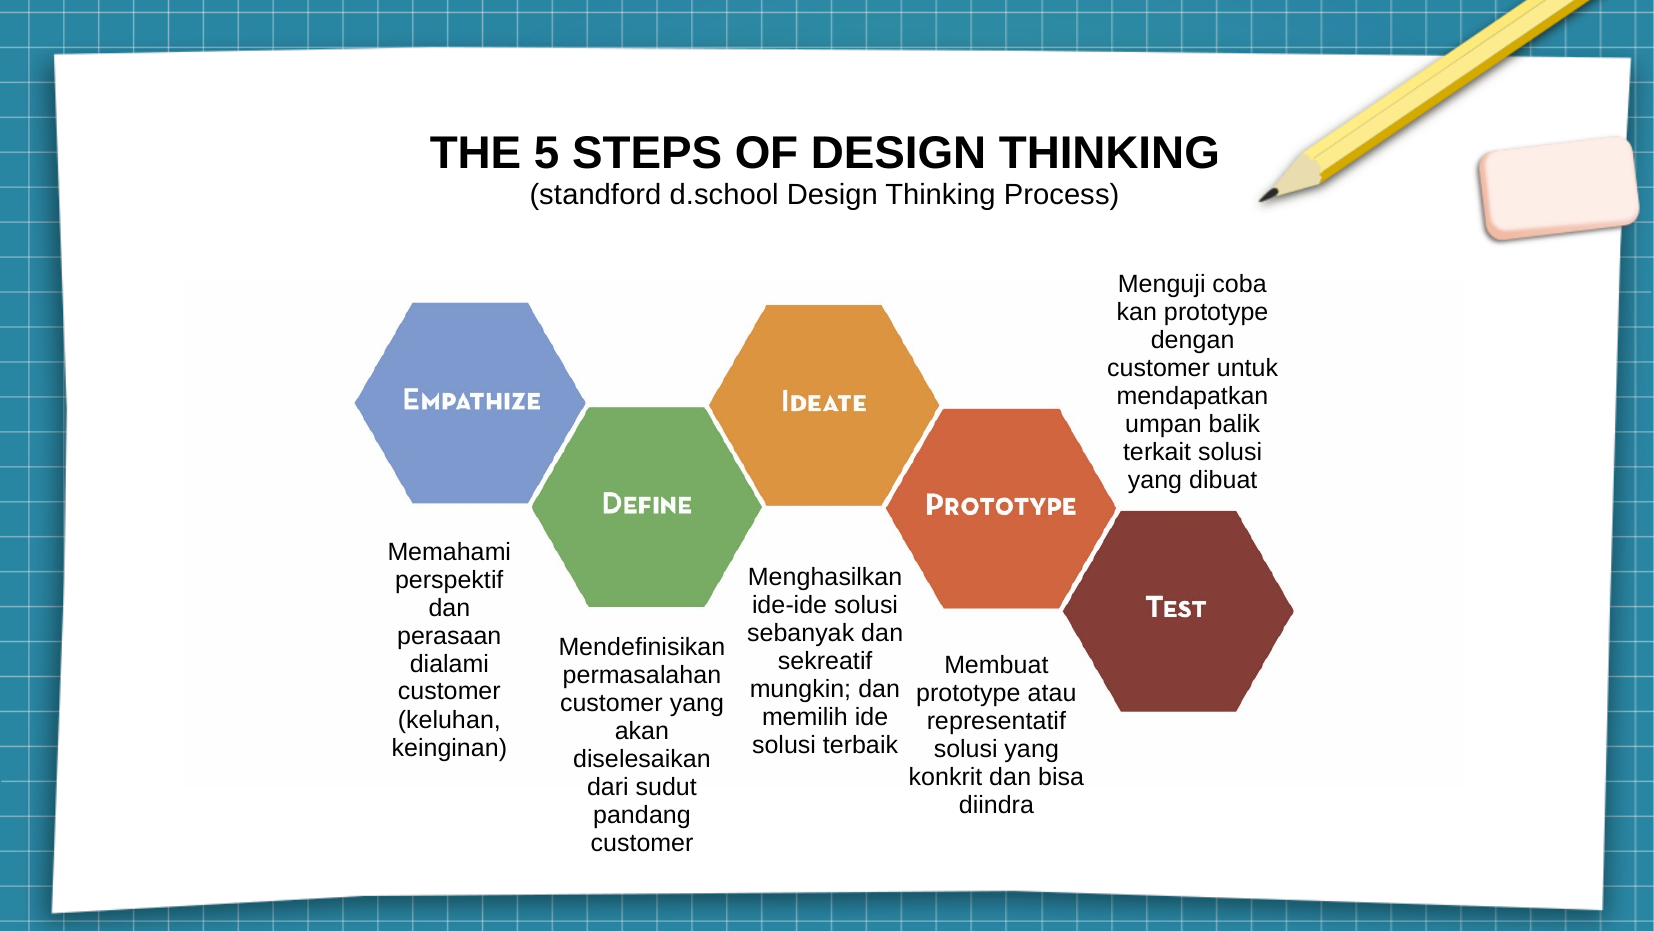

# THE 5 STEPS OF DESIGN THINKING (standford d.school Design Thinking Process)
Menguji coba	kan prototype dengan customer untuk mendapatkan umpan balik terkait solusi yang dibuat
Memahami perspektif dan perasaan dialami customer (keluhan, keinginan)
Menghasilkan ide-ide solusi sebanyak dan sekreatif mungkin; dan memilih ide solusi terbaik
Mendefinisikan permasalahan customer yang akan diselesaikan dari sudut pandang customer
Membuat prototype atau representatif solusi yang konkrit dan bisa diindra